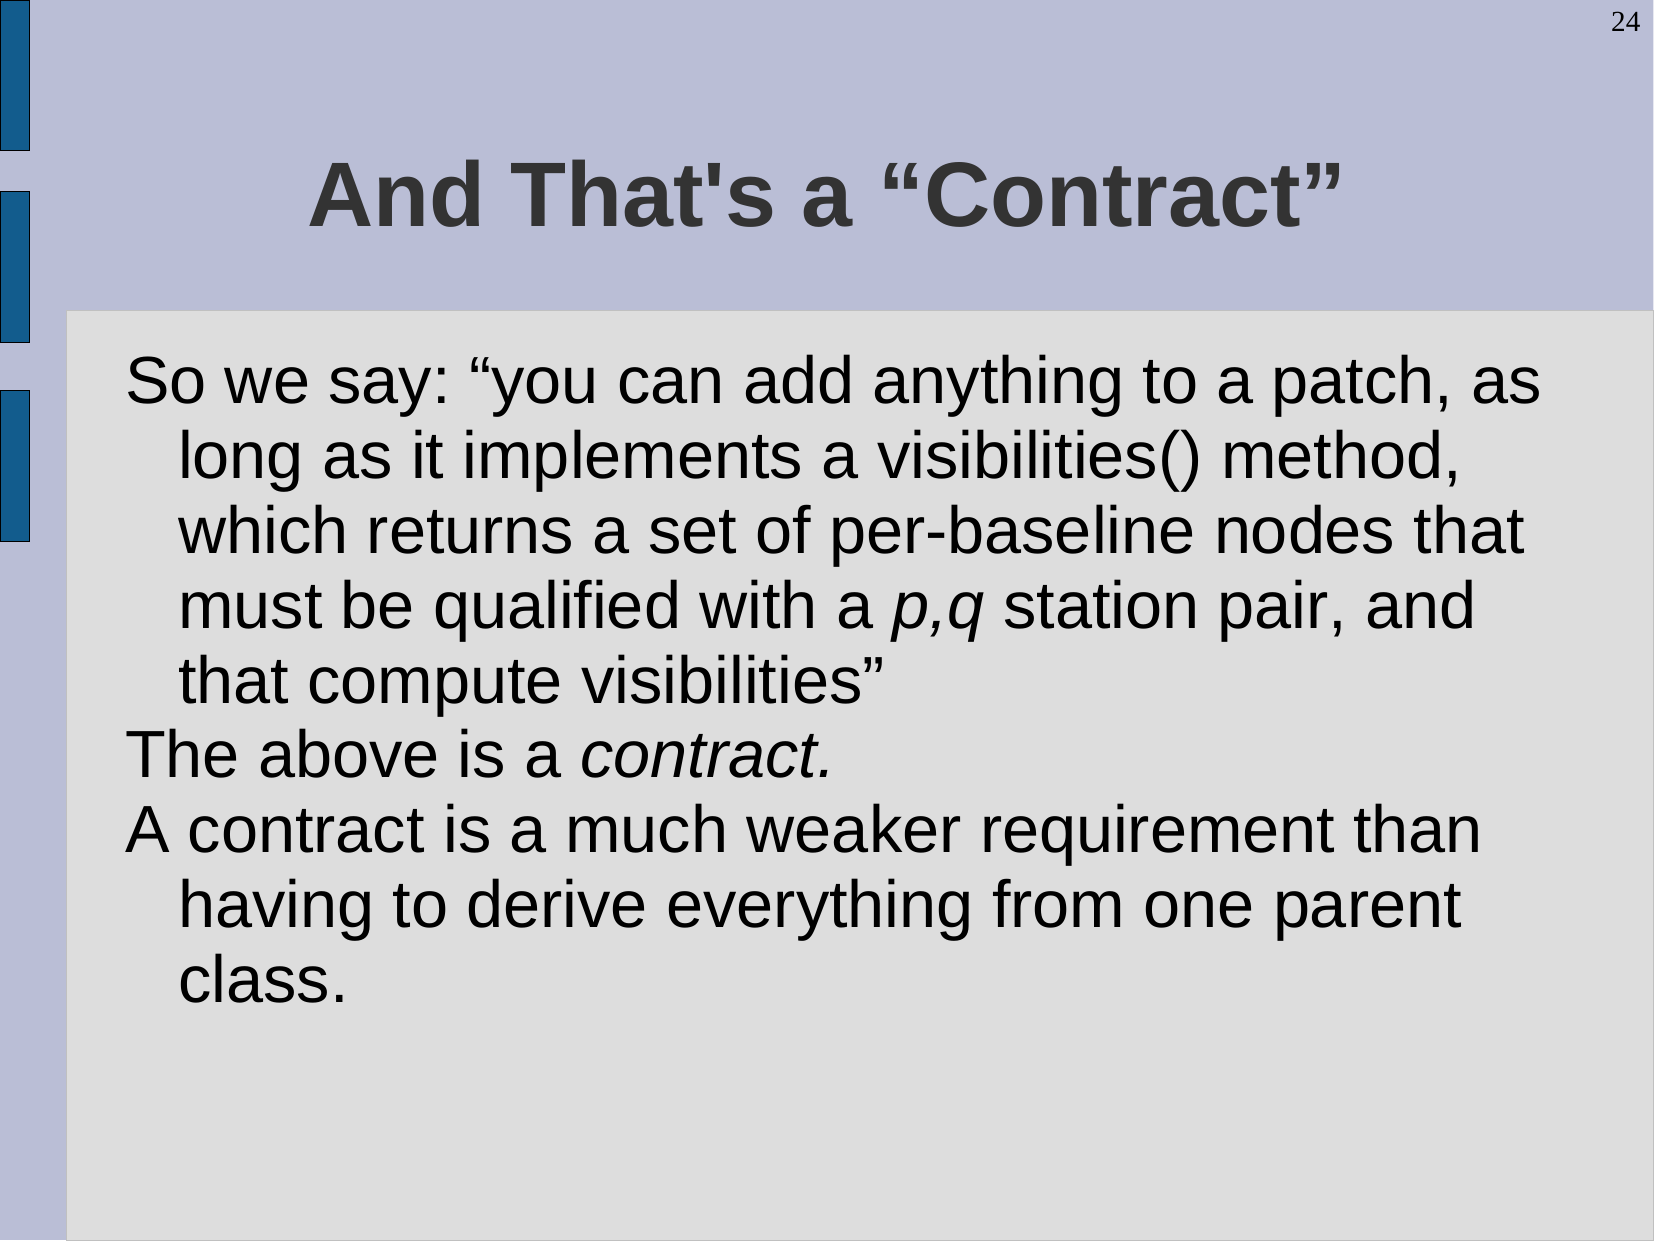

24
# And That's a “Contract”
So we say: “you can add anything to a patch, as long as it implements a visibilities() method, which returns a set of per-baseline nodes that must be qualified with a p,q station pair, and that compute visibilities”
The above is a contract.
A contract is a much weaker requirement than having to derive everything from one parent class.